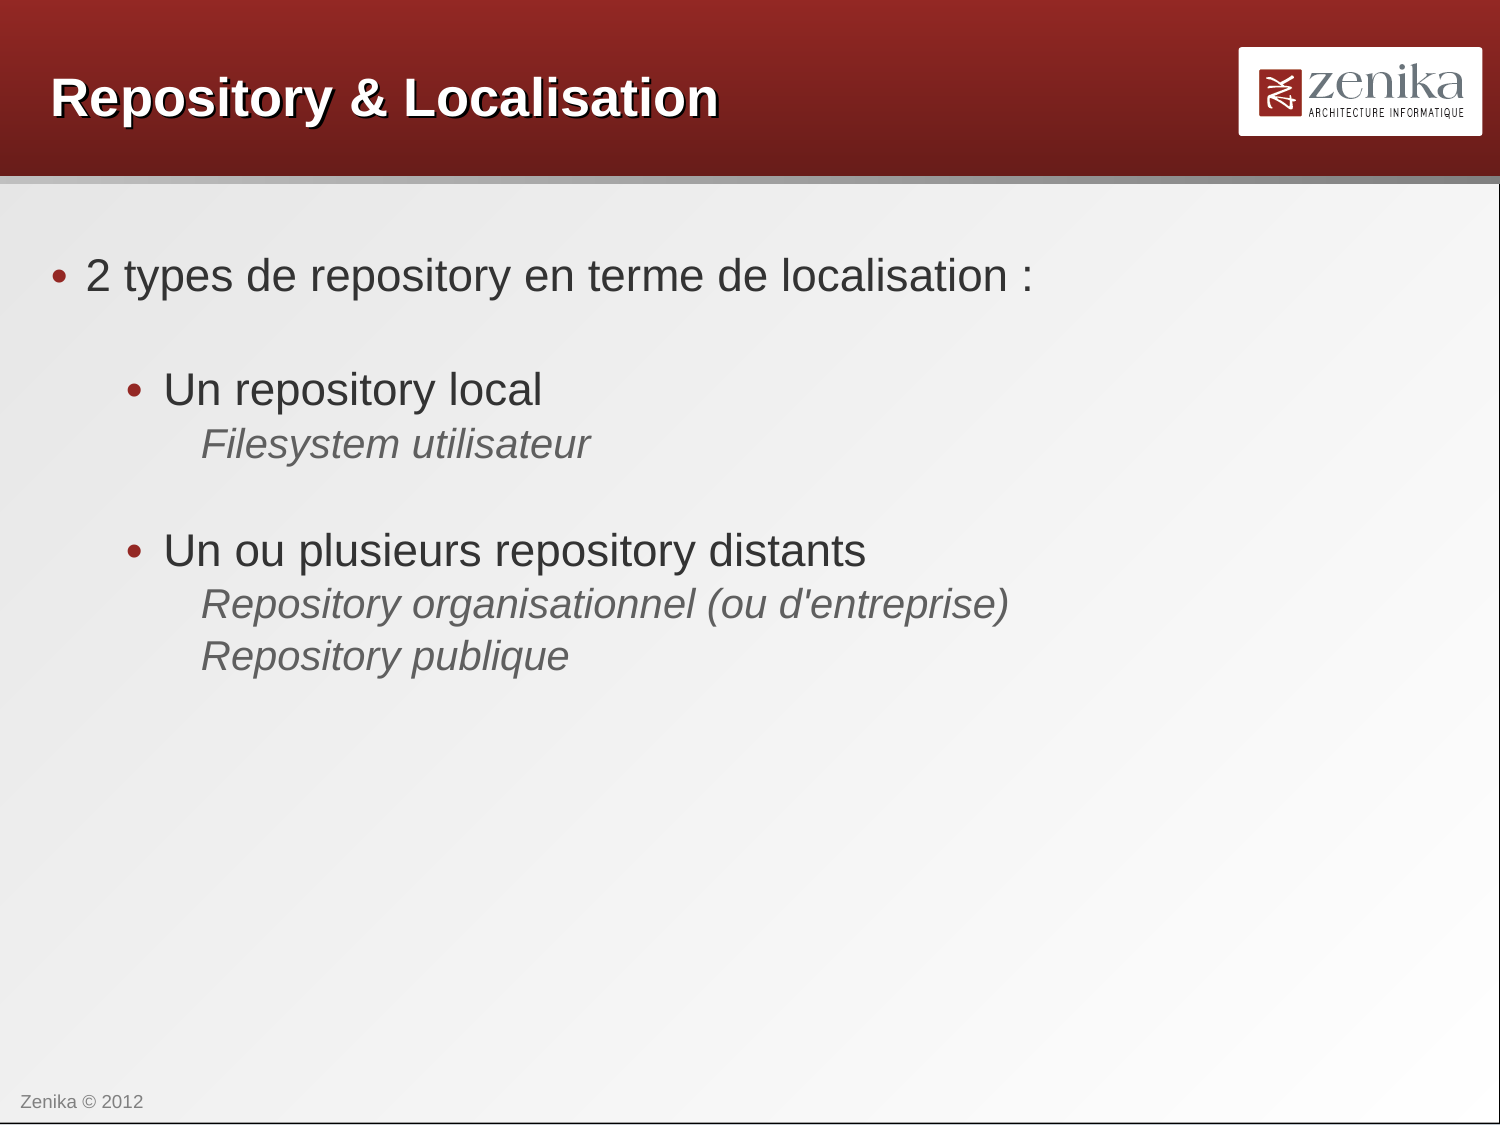

# Repository & Localisation
2 types de repository en terme de localisation :
Un repository local
Filesystem utilisateur
Un ou plusieurs repository distants
Repository organisationnel (ou d'entreprise)
Repository publique